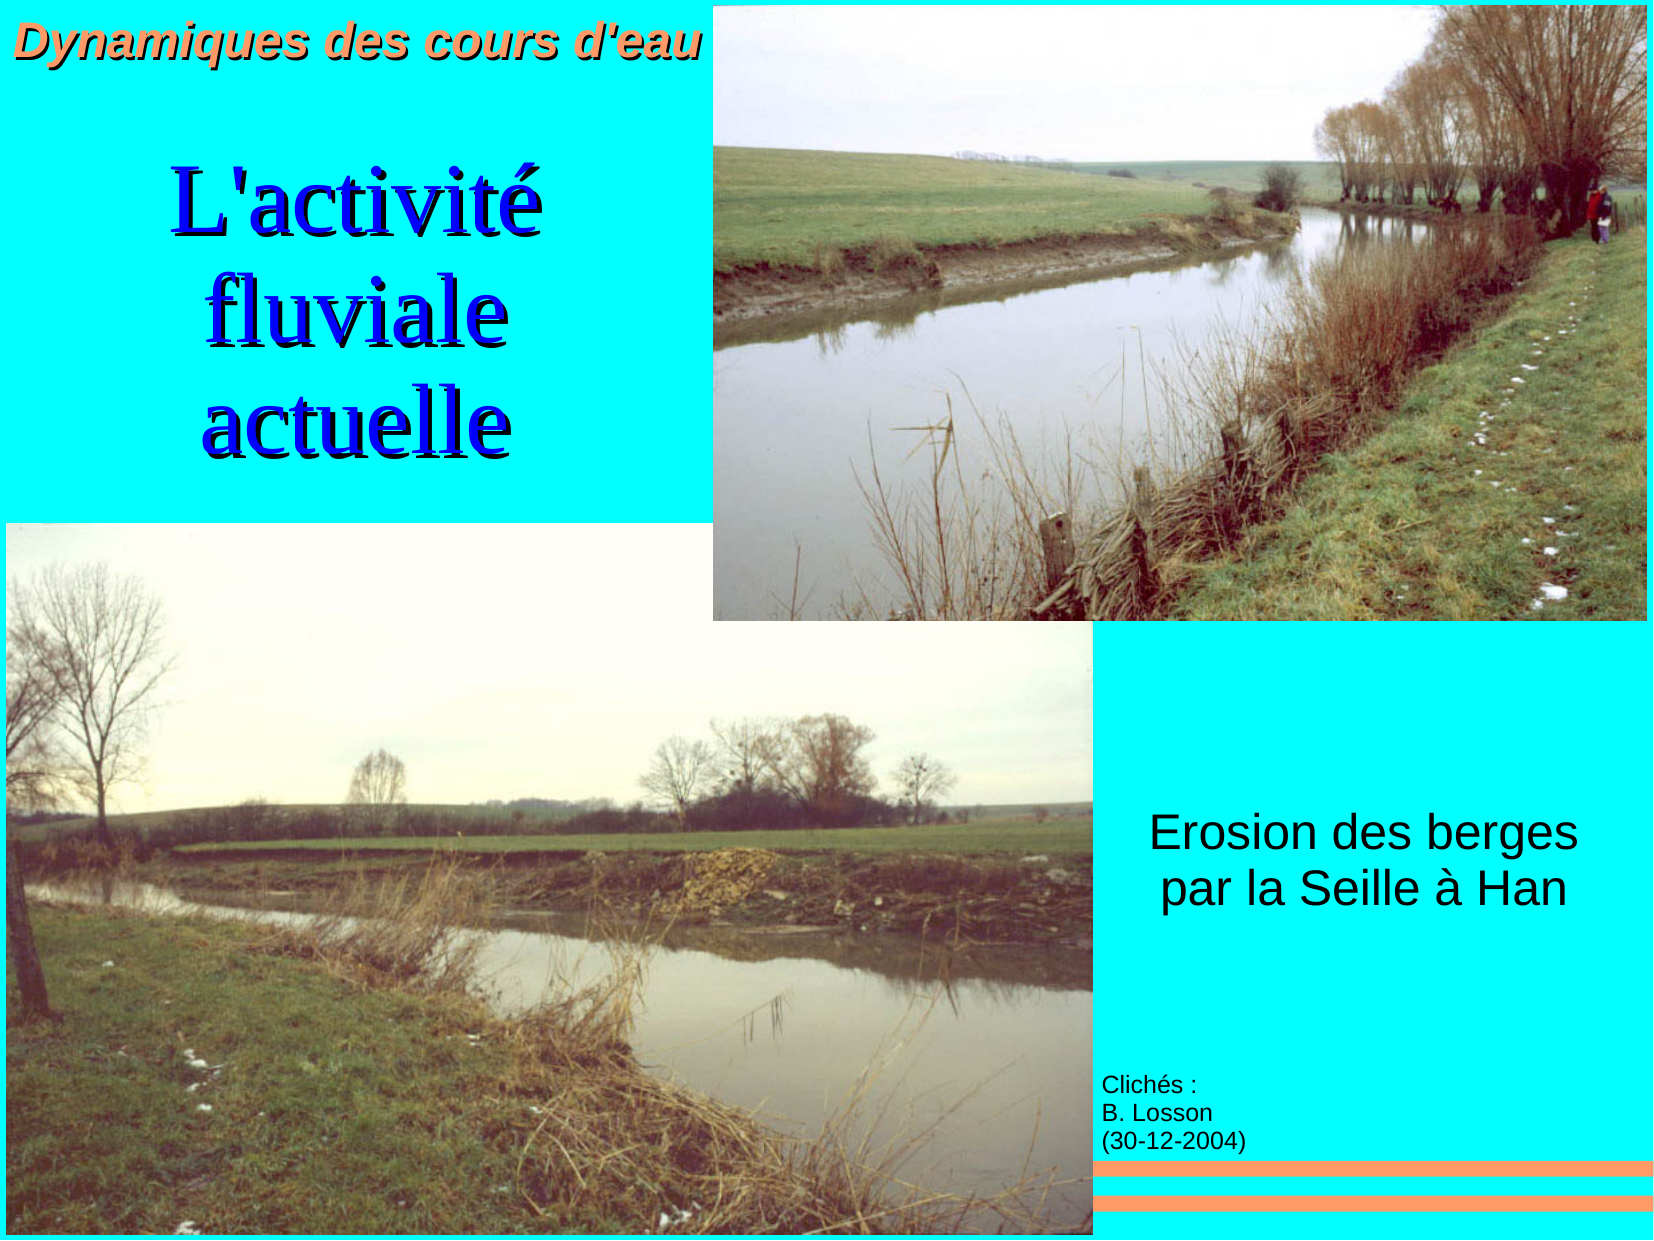

# Dynamiques des cours d'eau
L'activité fluviale actuelle
Erosion des berges par la Seille à Han
Clichés :
B. Losson
(30-12-2004)